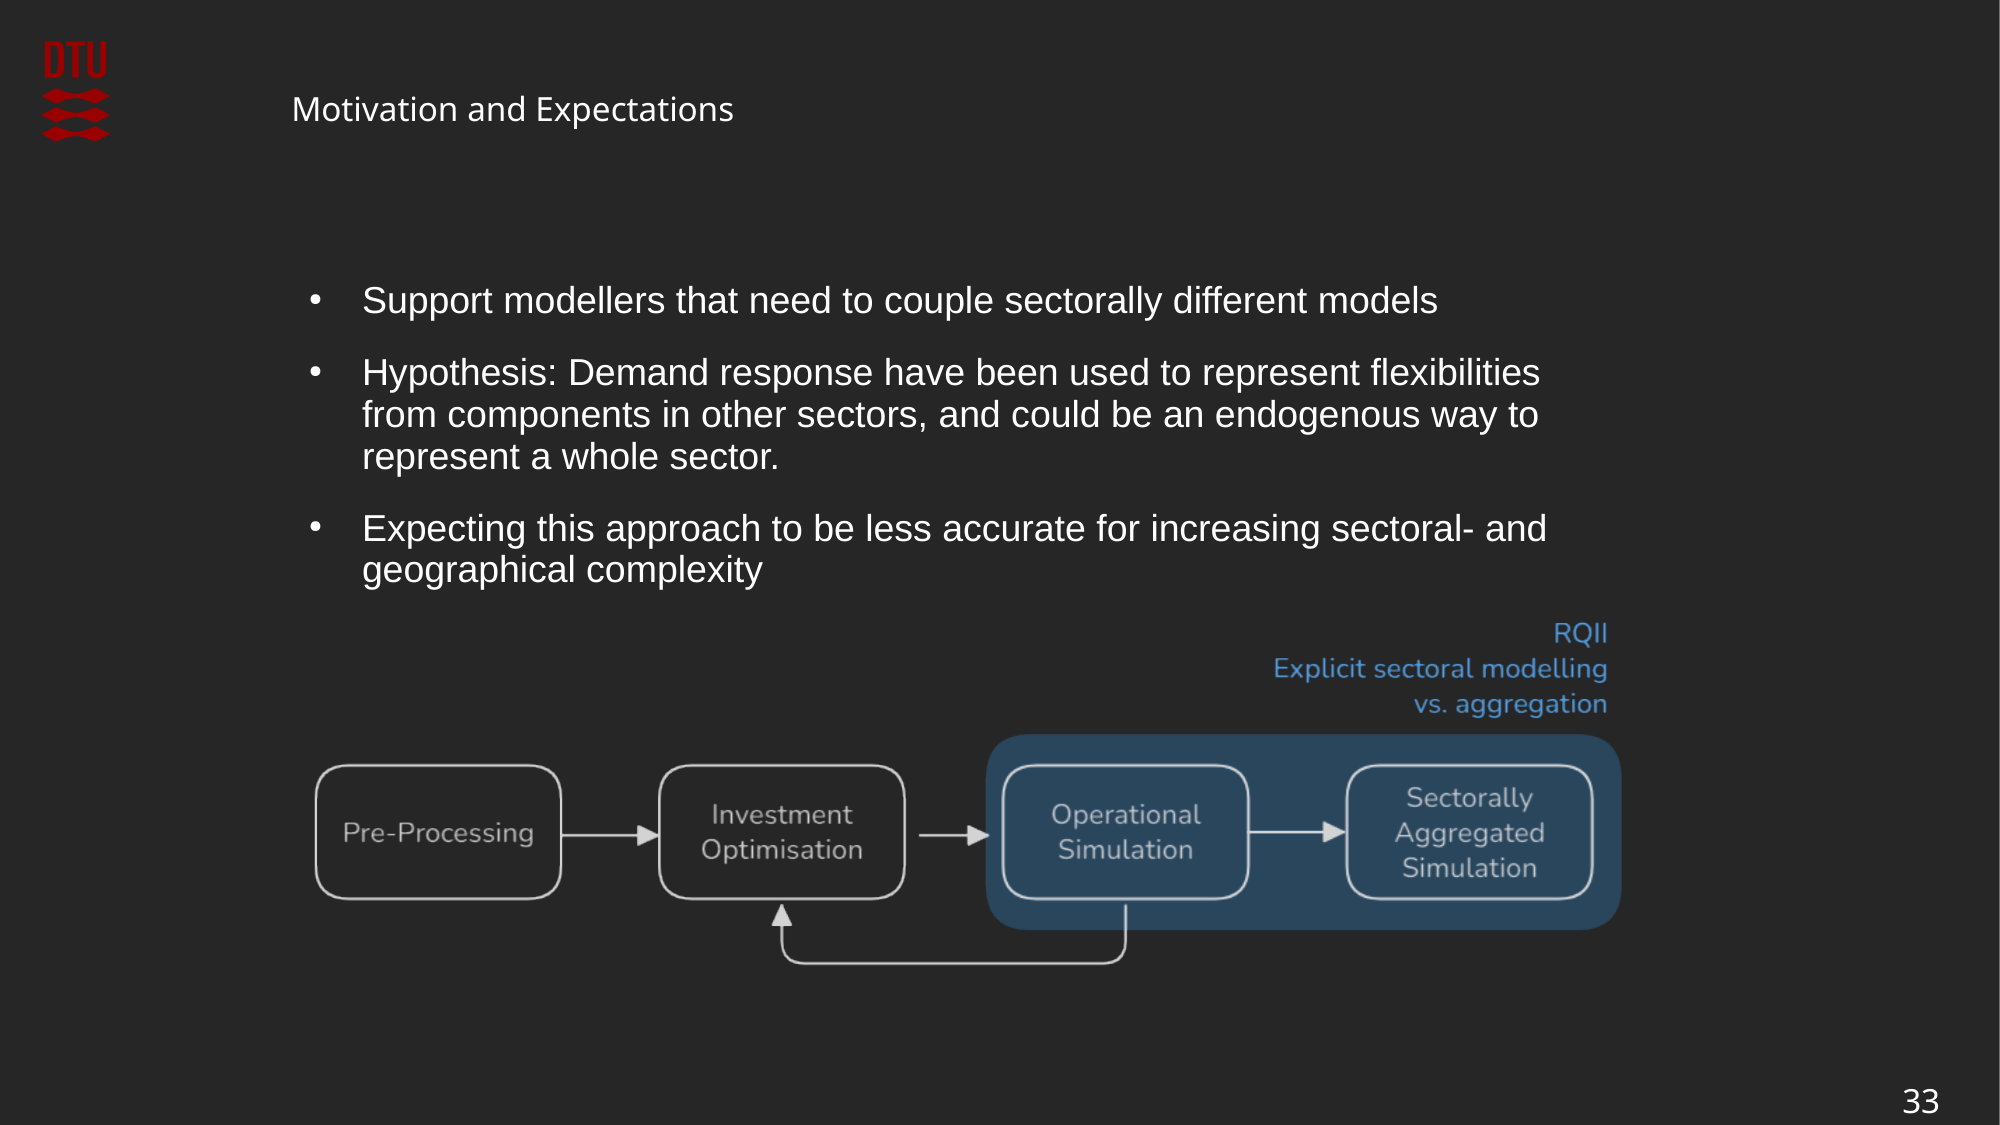

# Motivation and Expectations
Support modellers that need to couple sectorally different models
Hypothesis: Demand response have been used to represent flexibilities
from components in other sectors, and could be an endogenous way to
represent a whole sector.
Expecting this approach to be less accurate for increasing sectoral- and
geographical complexity
33